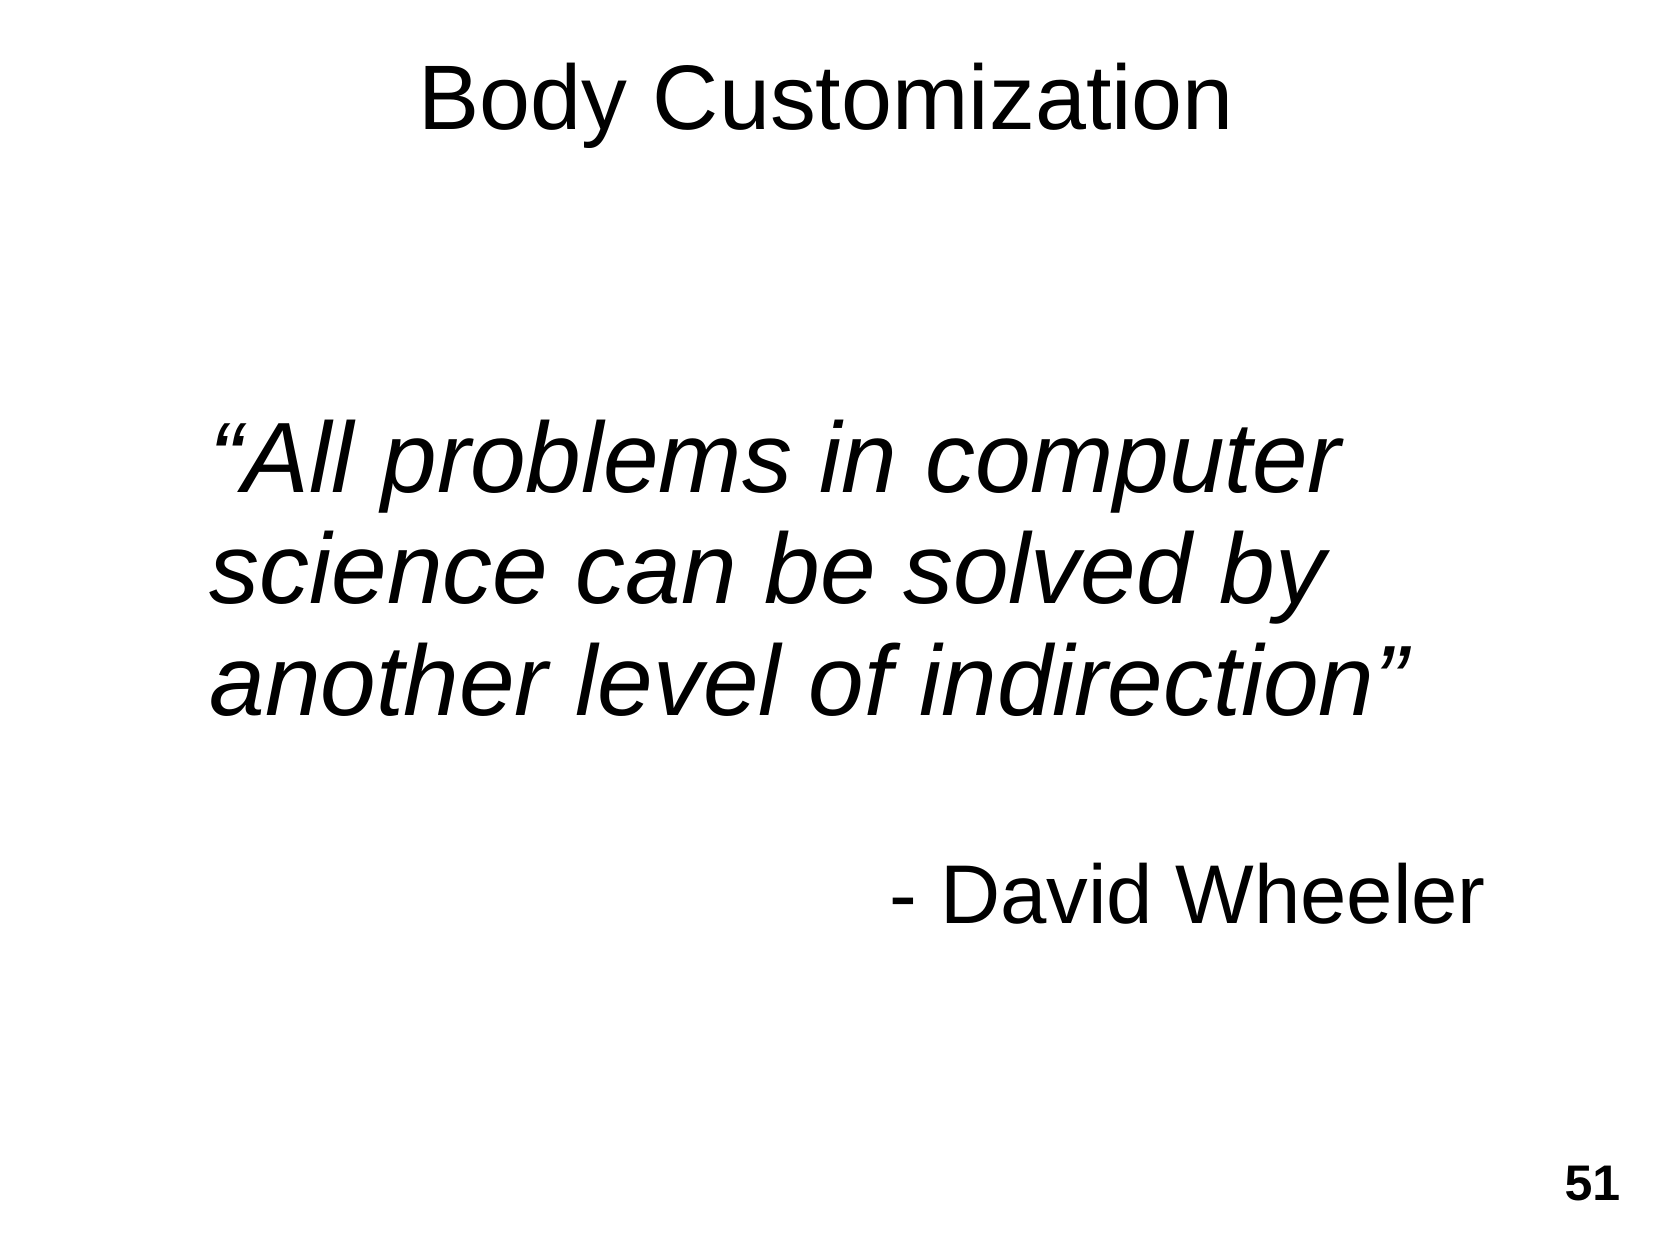

# Body Customization
“All problems in computer science can be solved by another level of indirection”
- David Wheeler
51